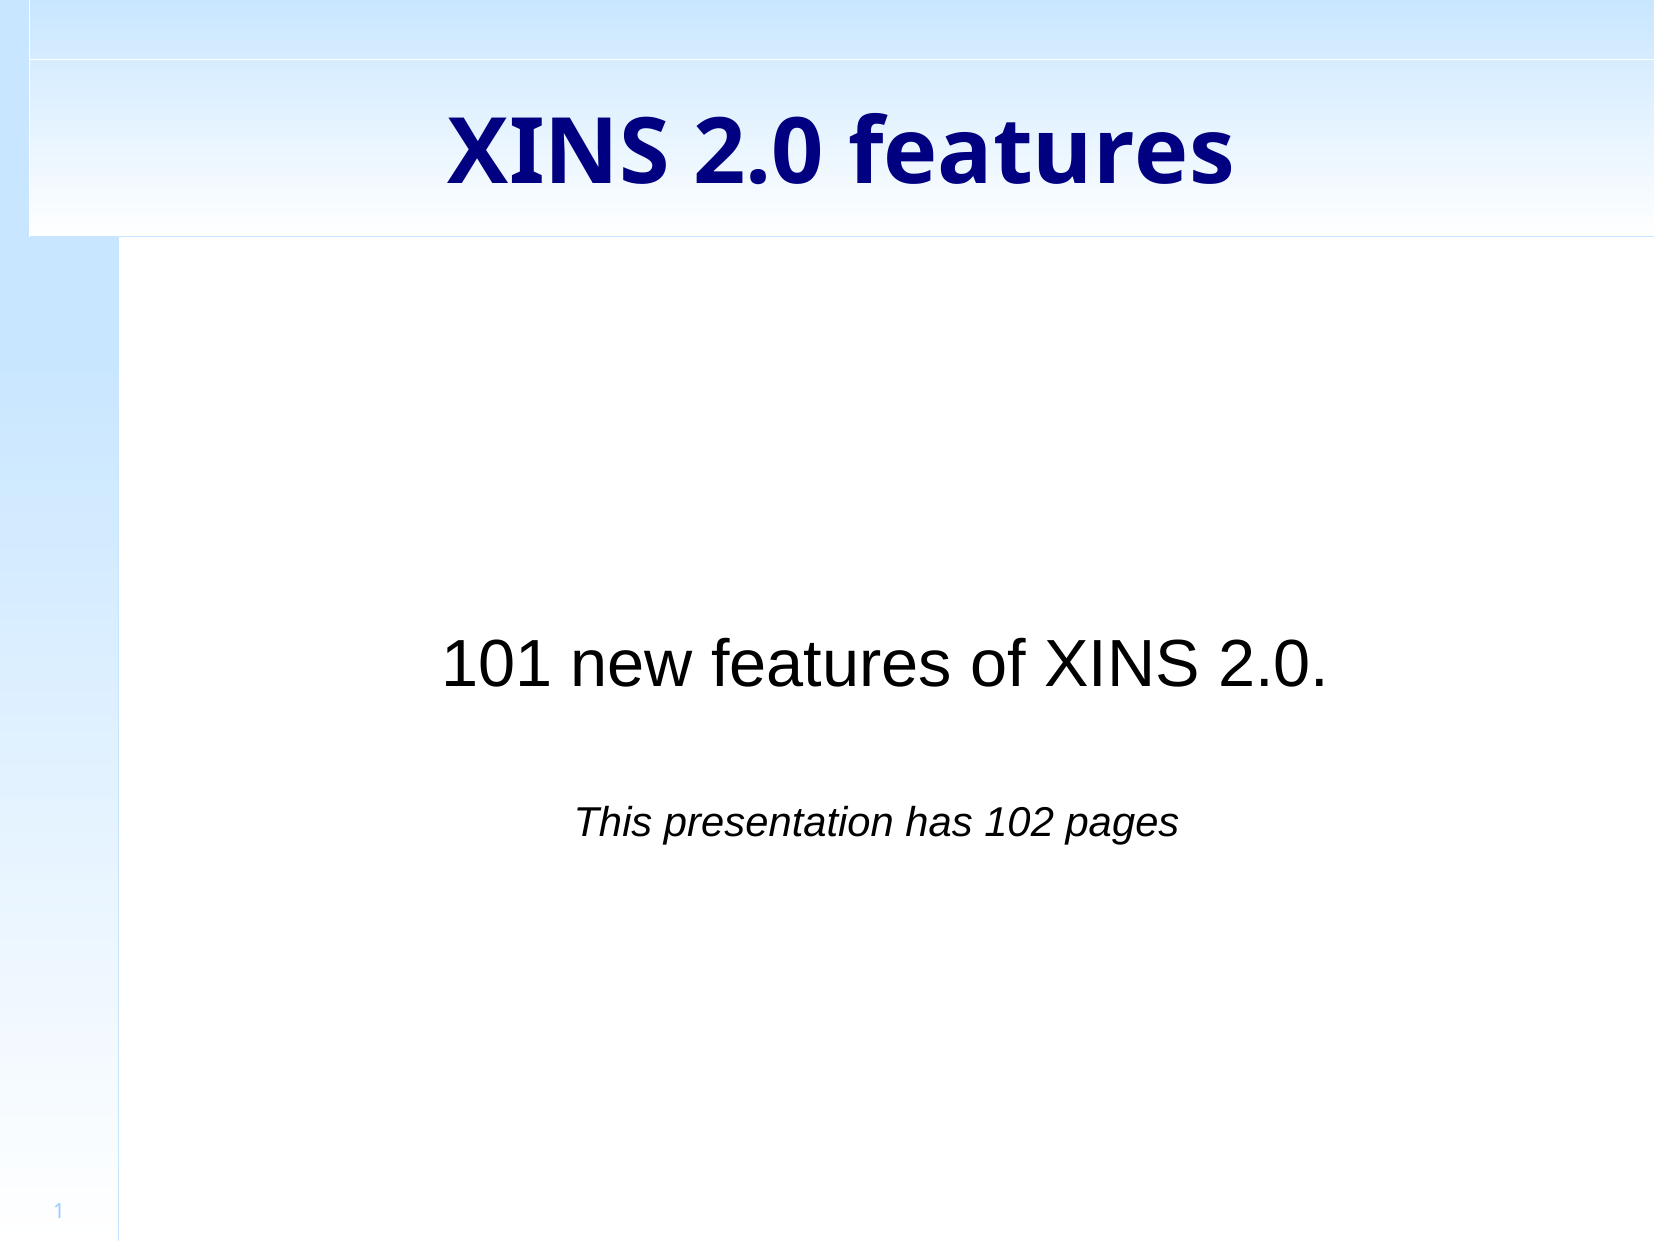

# XINS 2.0 features
101 new features of XINS 2.0.
This presentation has 102 pages